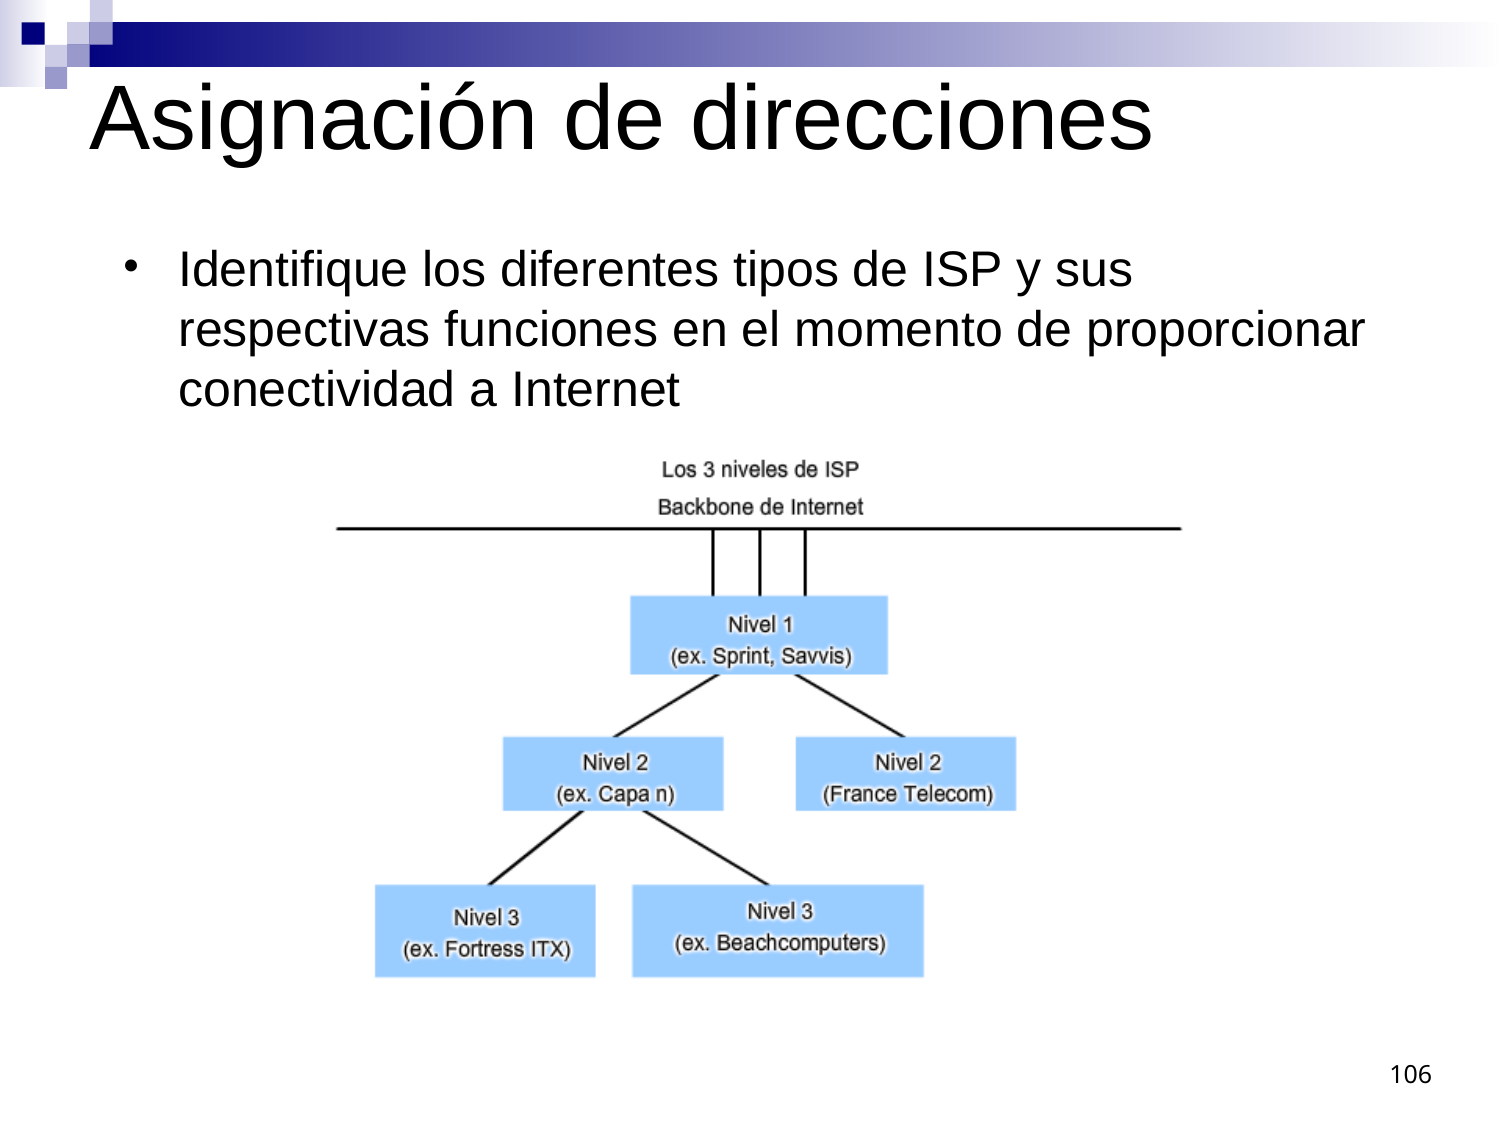

Asignación de direcciones
Identifique los diferentes tipos de ISP y sus respectivas funciones en el momento de proporcionar conectividad a Internet